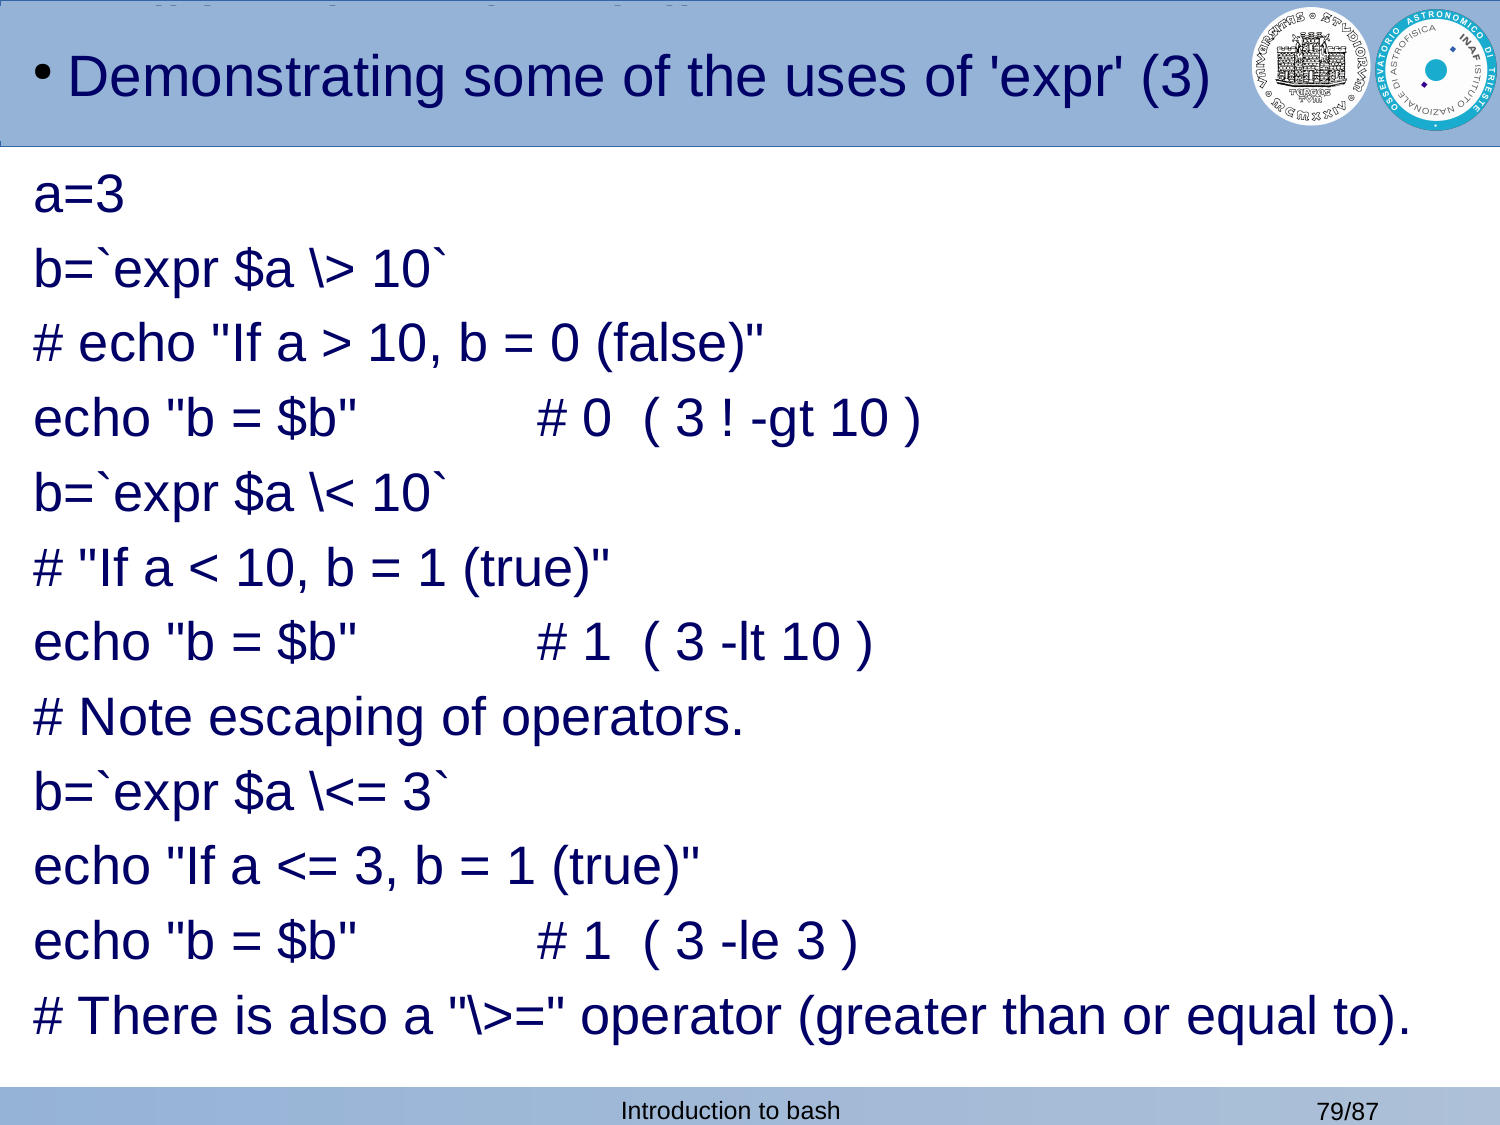

# Traditional service delivery
Demonstrating some of the uses of 'expr' (3)
a=3
b=`expr $a \> 10`
# echo "If a > 10, b = 0 (false)"
echo "b = $b" # 0 ( 3 ! -gt 10 )
b=`expr $a \< 10`
# "If a < 10, b = 1 (true)"
echo "b = $b" # 1 ( 3 -lt 10 )
# Note escaping of operators.
b=`expr $a \<= 3`
echo "If a <= 3, b = 1 (true)"
echo "b = $b" # 1 ( 3 -le 3 )
# There is also a "\>=" operator (greater than or equal to).
echo
echo
# String Operators
# ------ ---------
echo "String Operators"
echo
a=1234zipper43231
echo "The string being operated upon is \"$a\"."
# length: length of string
b=`expr length $a`
echo "Length of \"$a\" is $b."
# index: position of first character in substring
# that matches a character in string
b=`expr index $a 23`
echo "Numerical position of first \"2\" in \"$a\" is \"$b\"."
# substr: extract substring, starting position & length specified
b=`expr substr $a 2 6`
echo "Substring of \"$a\", starting at position 2,\
and 6 chars long is \"$b\"."
# The default behavior of the 'match' operations is to
#+ search for the specified match at the BEGINNING of the string.
#
# Using Regular Expressions ...
b=`expr match "$a" '[0-9]*'` # Numerical count.
echo Number of digits at the beginning of \"$a\" is $b.
b=`expr match "$a" '\([0-9]*\)'` # Note that escaped parentheses
# == == #+ trigger substring match.
echo "The digits at the beginning of \"$a\" are \"$b\"."
echo
exit 0